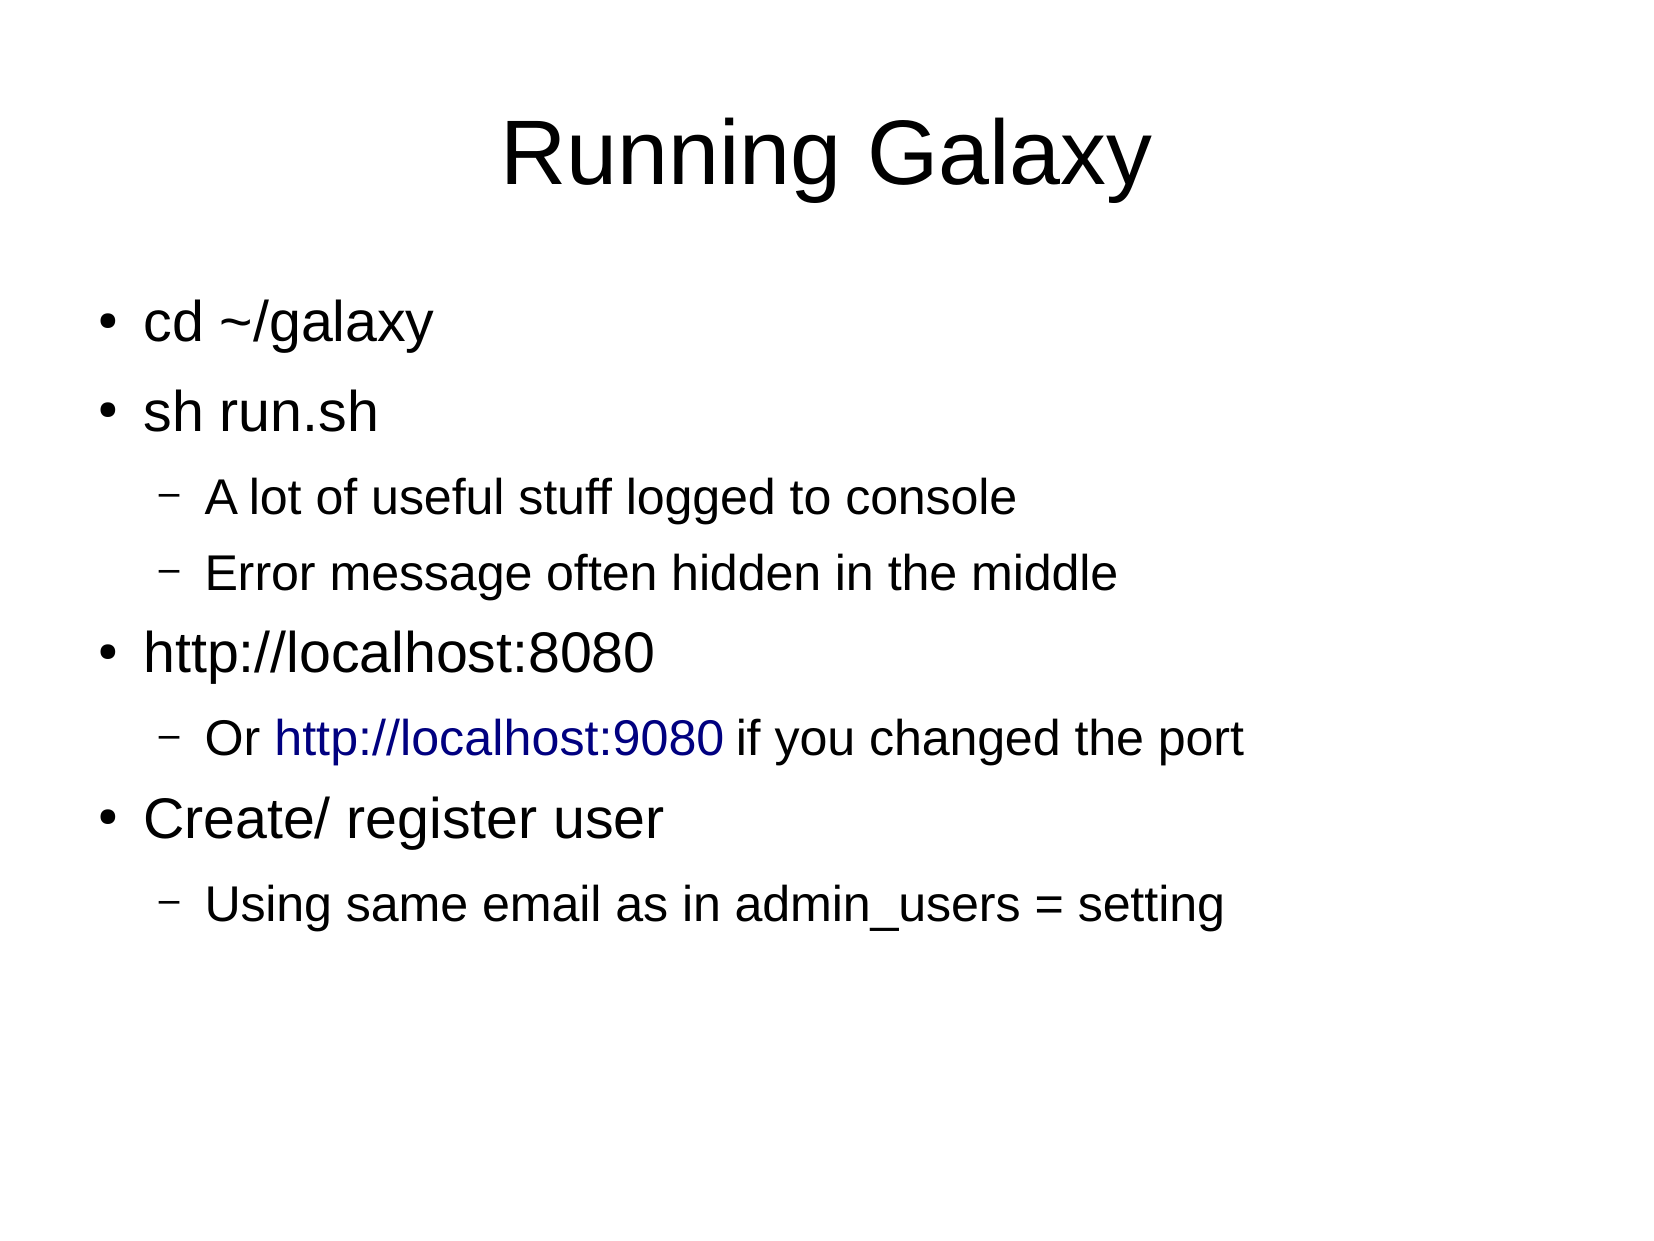

# Running Galaxy
cd ~/galaxy
sh run.sh
A lot of useful stuff logged to console
Error message often hidden in the middle
http://localhost:8080
Or http://localhost:9080 if you changed the port
Create/ register user
Using same email as in admin_users = setting